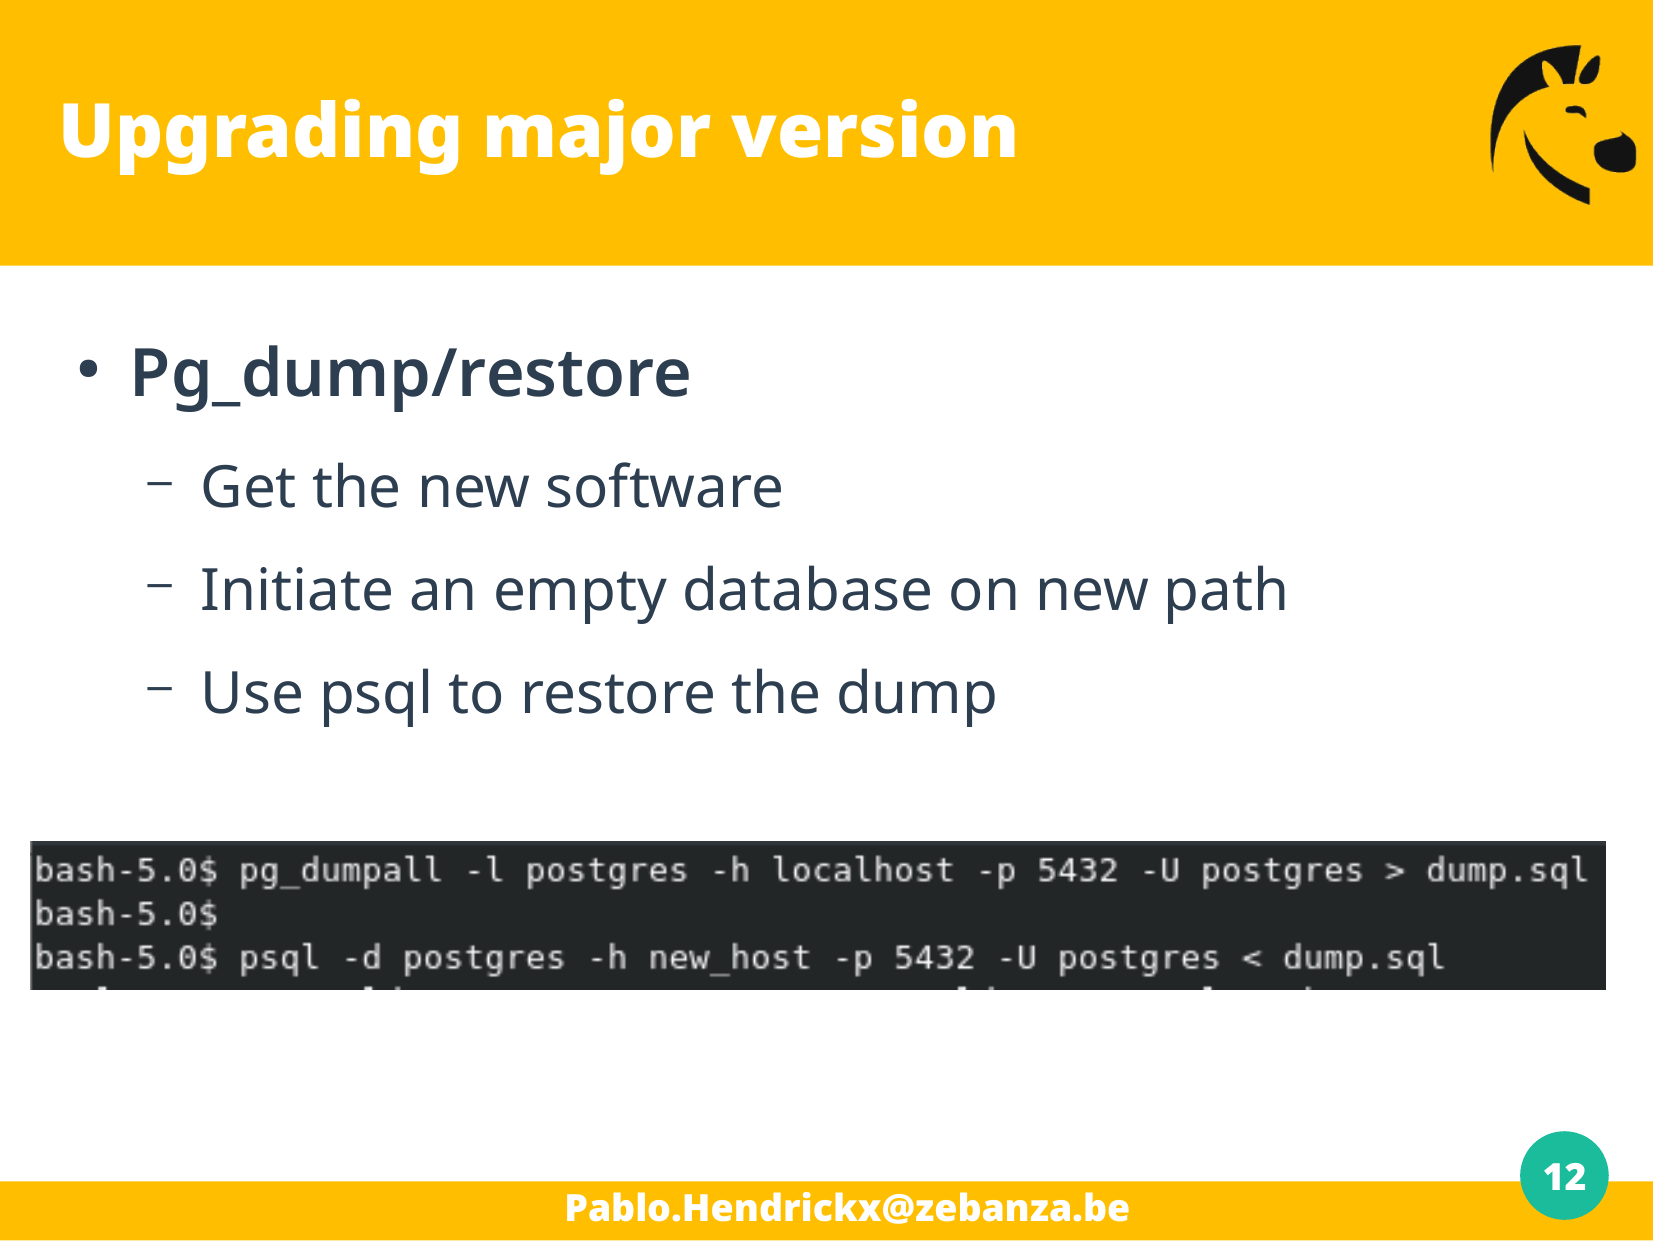

# Upgrading major version
Pg_dump/restore
Get the new software
Initiate an empty database on new path
Use psql to restore the dump
12
Pablo.Hendrickx@zebanza.be